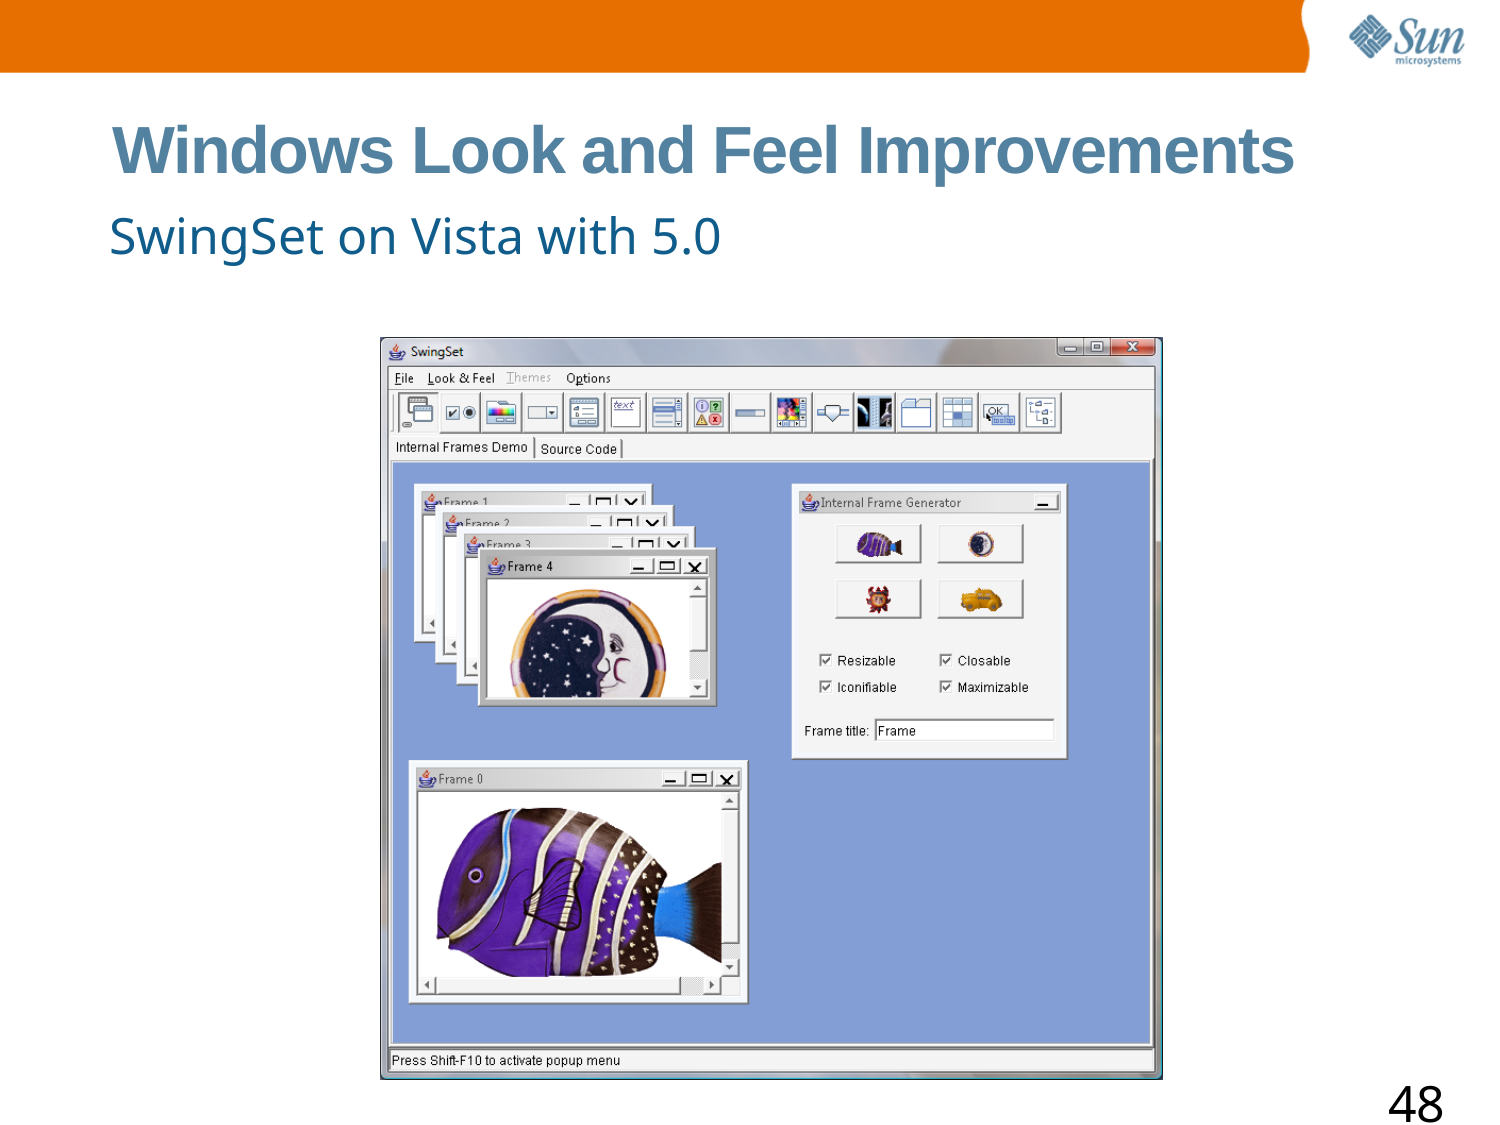

# Windows Look and Feel Improvements
SwingSet on Vista with 5.0